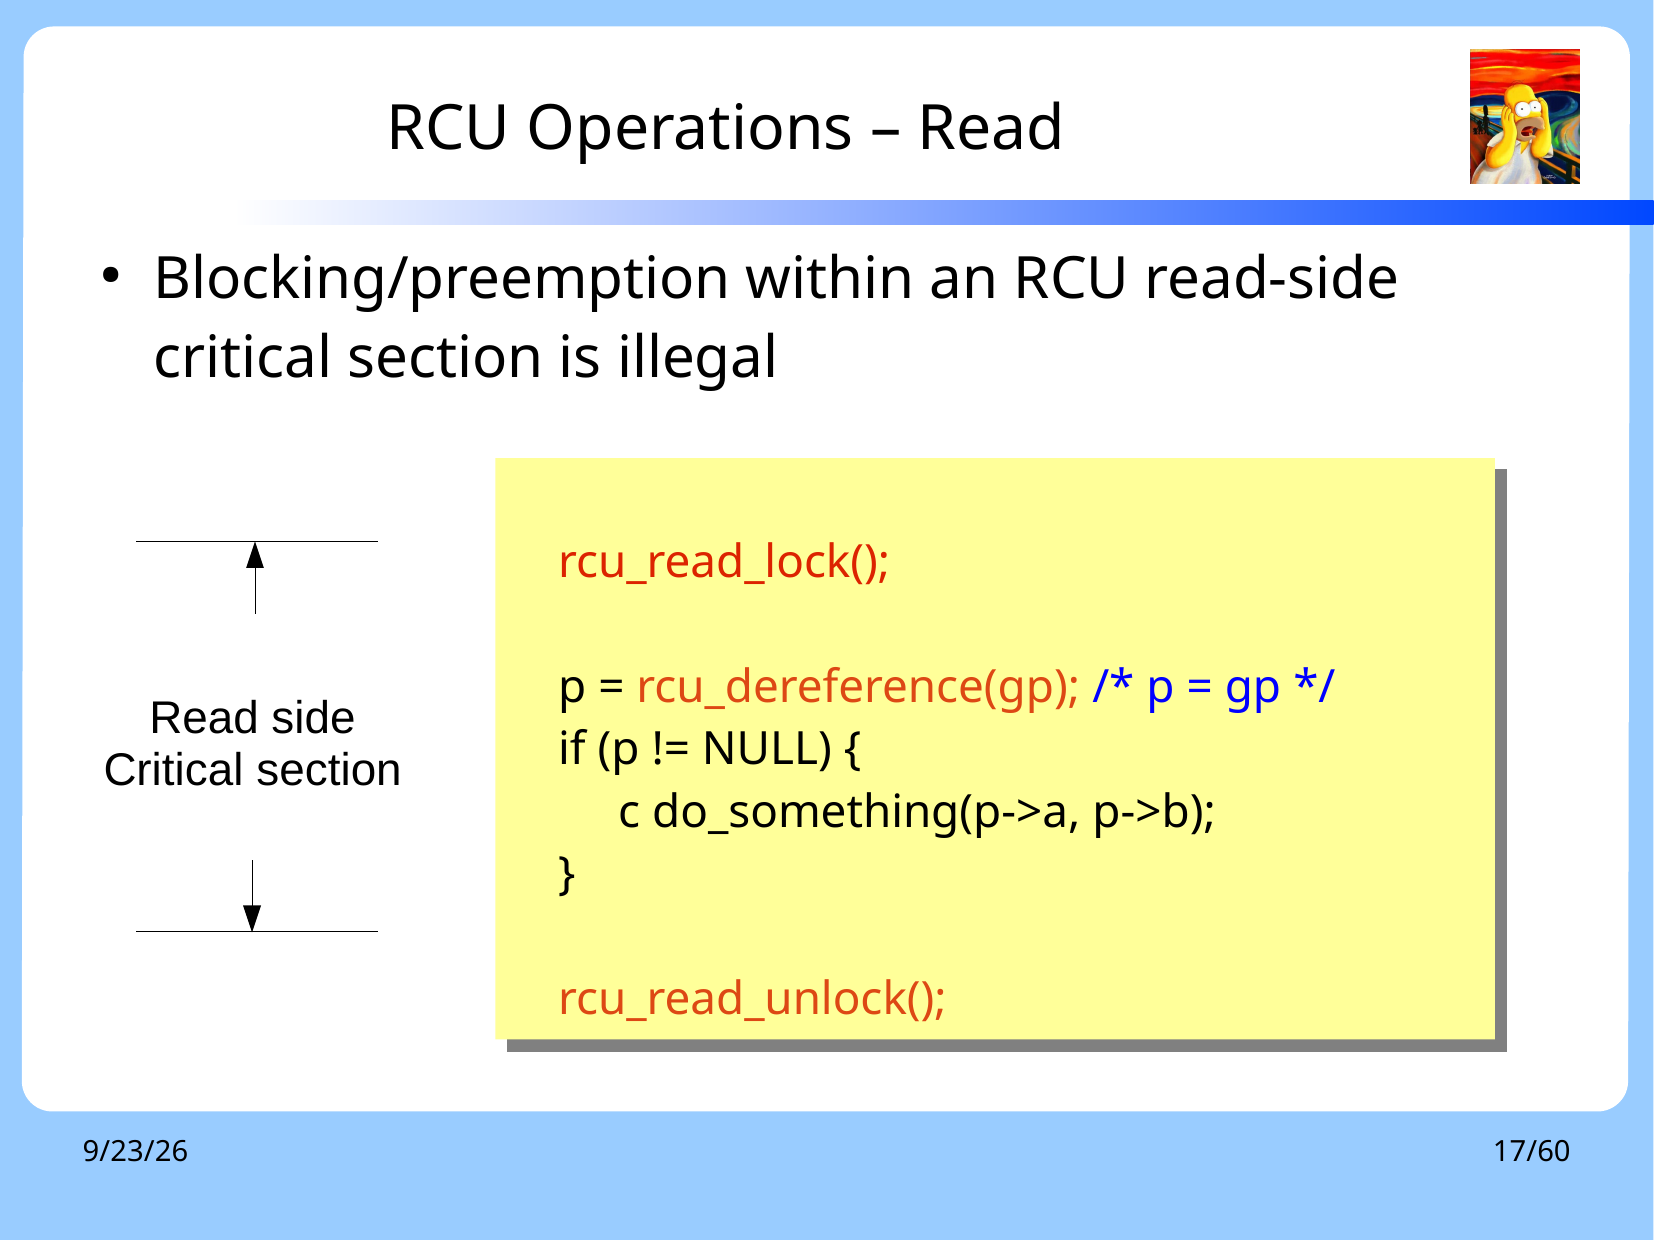

# RCU Operations – Read
Blocking/preemption within an RCU read-side critical section is illegal
 rcu_read_lock();
 p = rcu_dereference(gp); /* p = gp */
 if (p != NULL) {
 c do_something(p->a, p->b);
 }
 rcu_read_unlock();
Read side
Critical section
17